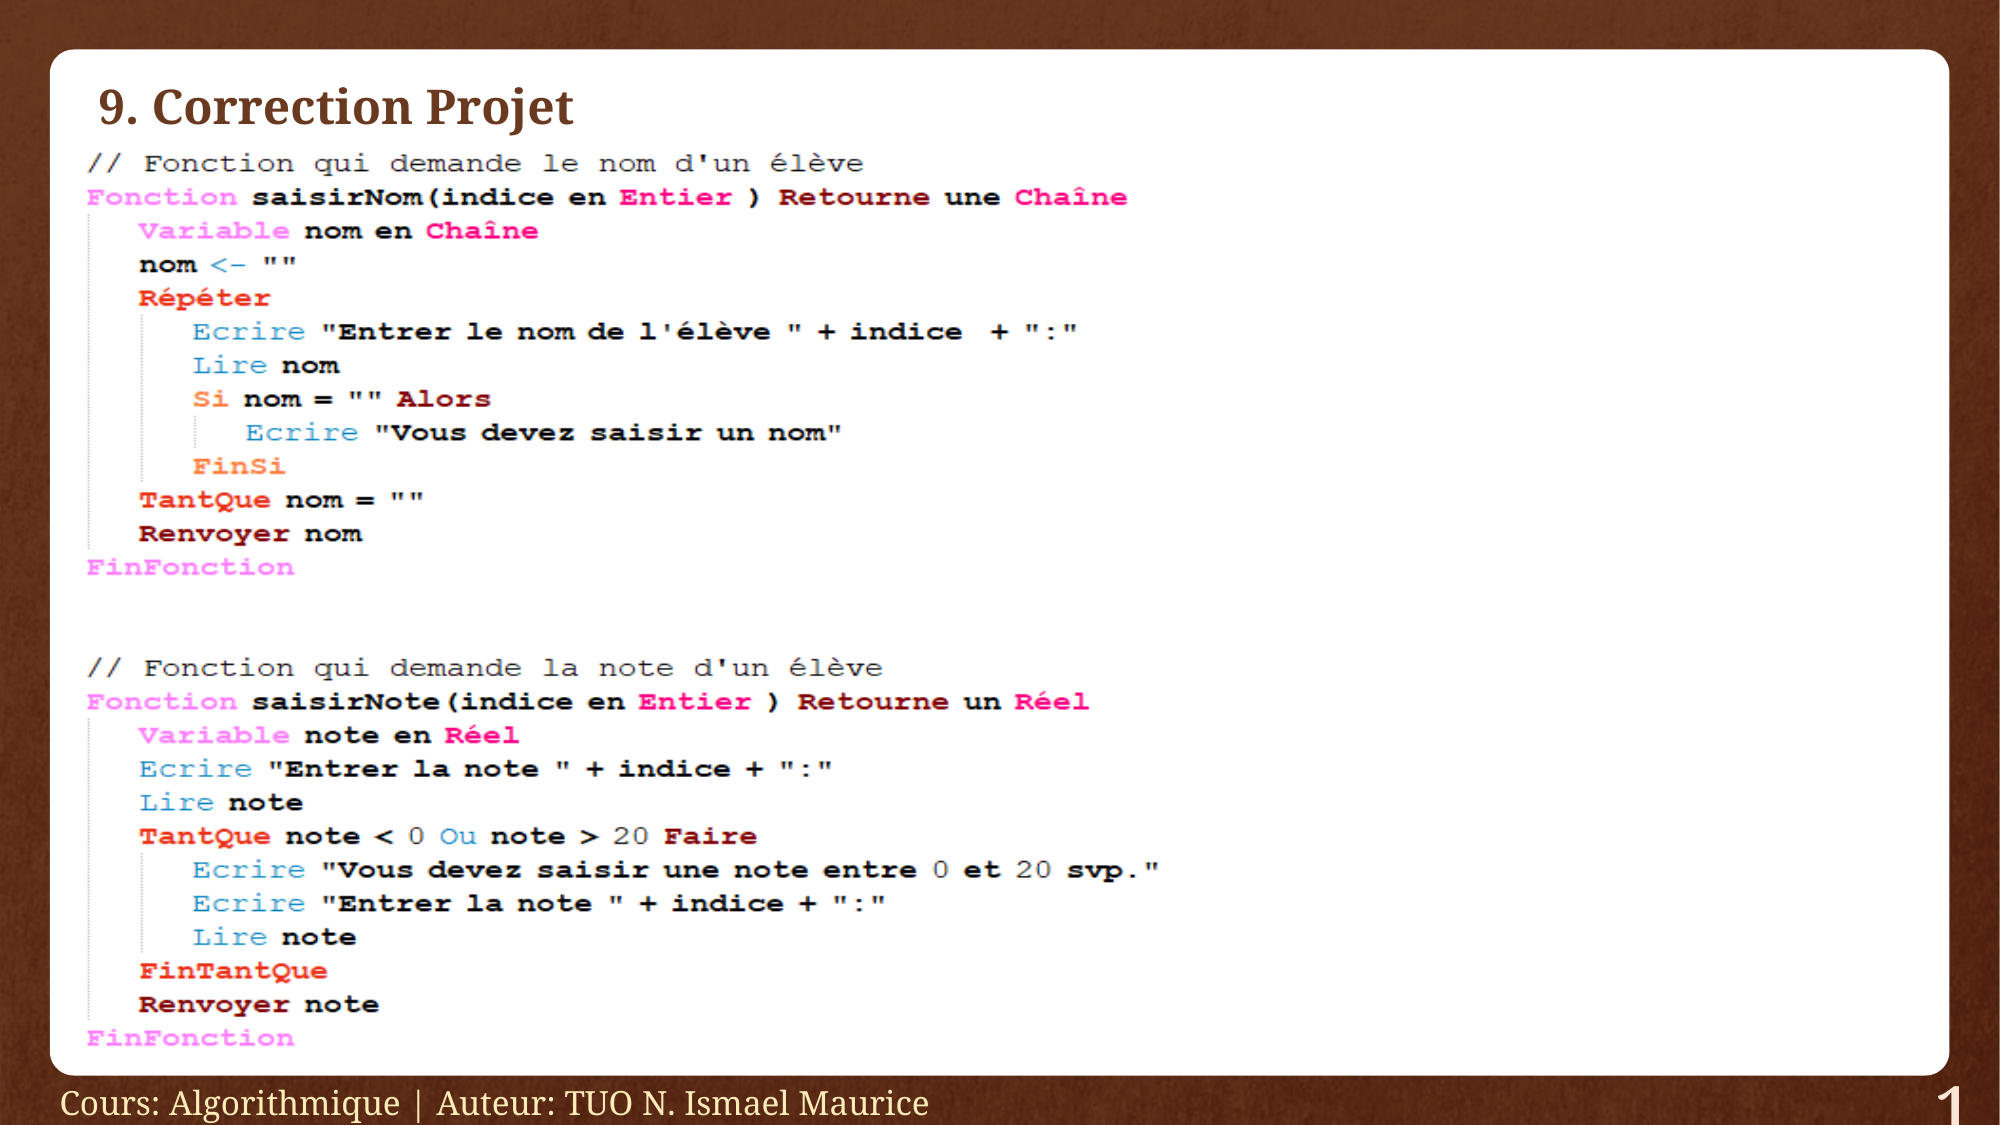

# 9. Correction Projet
Cours: Algorithmique | Auteur: TUO N. Ismael Maurice